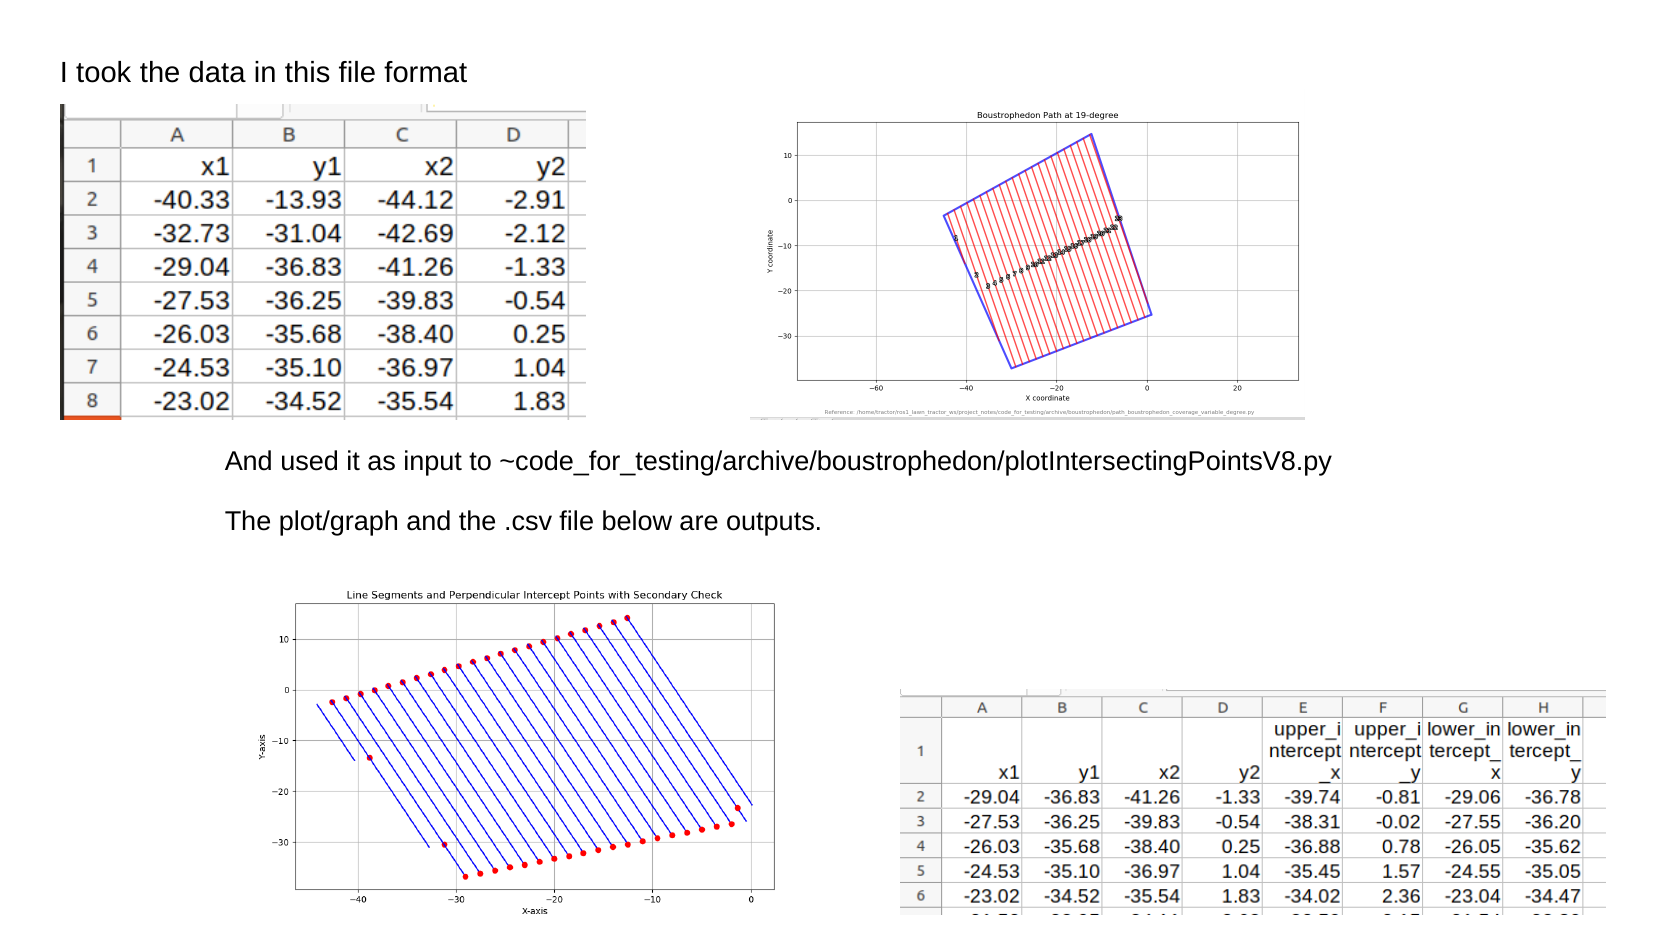

I took the data in this file format
And used it as input to ~code_for_testing/archive/boustrophedon/plotIntersectingPointsV8.py
The plot/graph and the .csv file below are outputs.